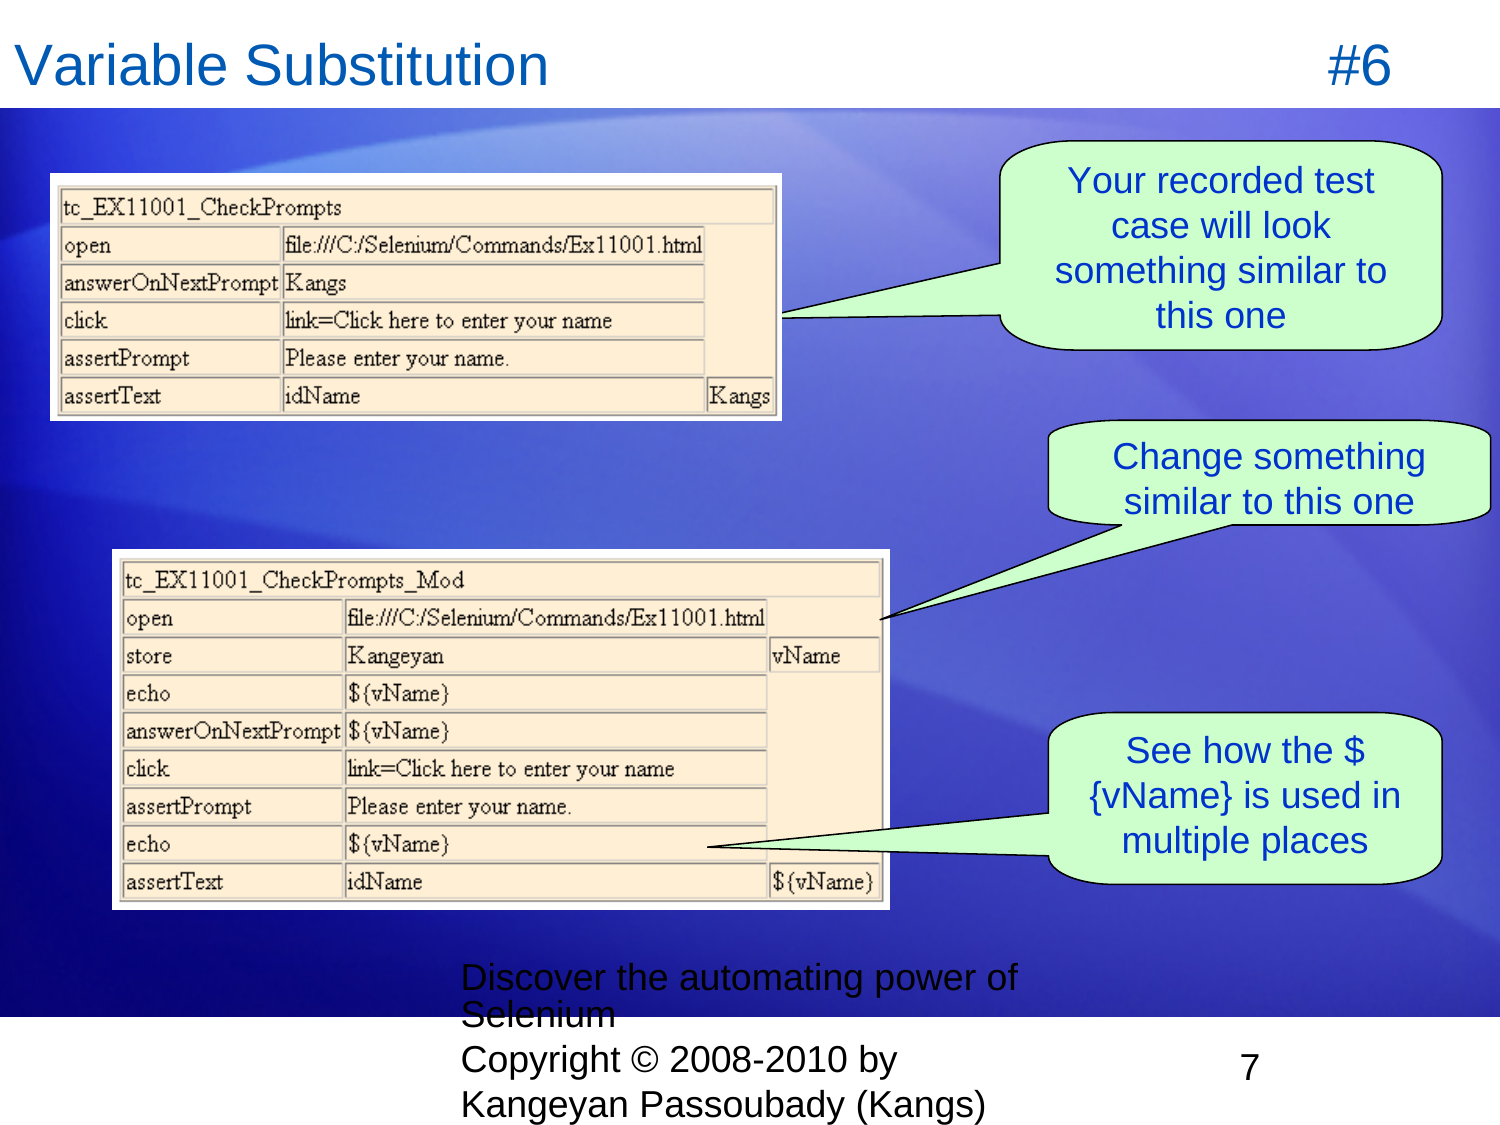

# Variable Substitution					 #6
Your recorded test case will look something similar to this one
Change something similar to this one
See how the ${vName} is used in multiple places
Discover the automating power of Selenium
7